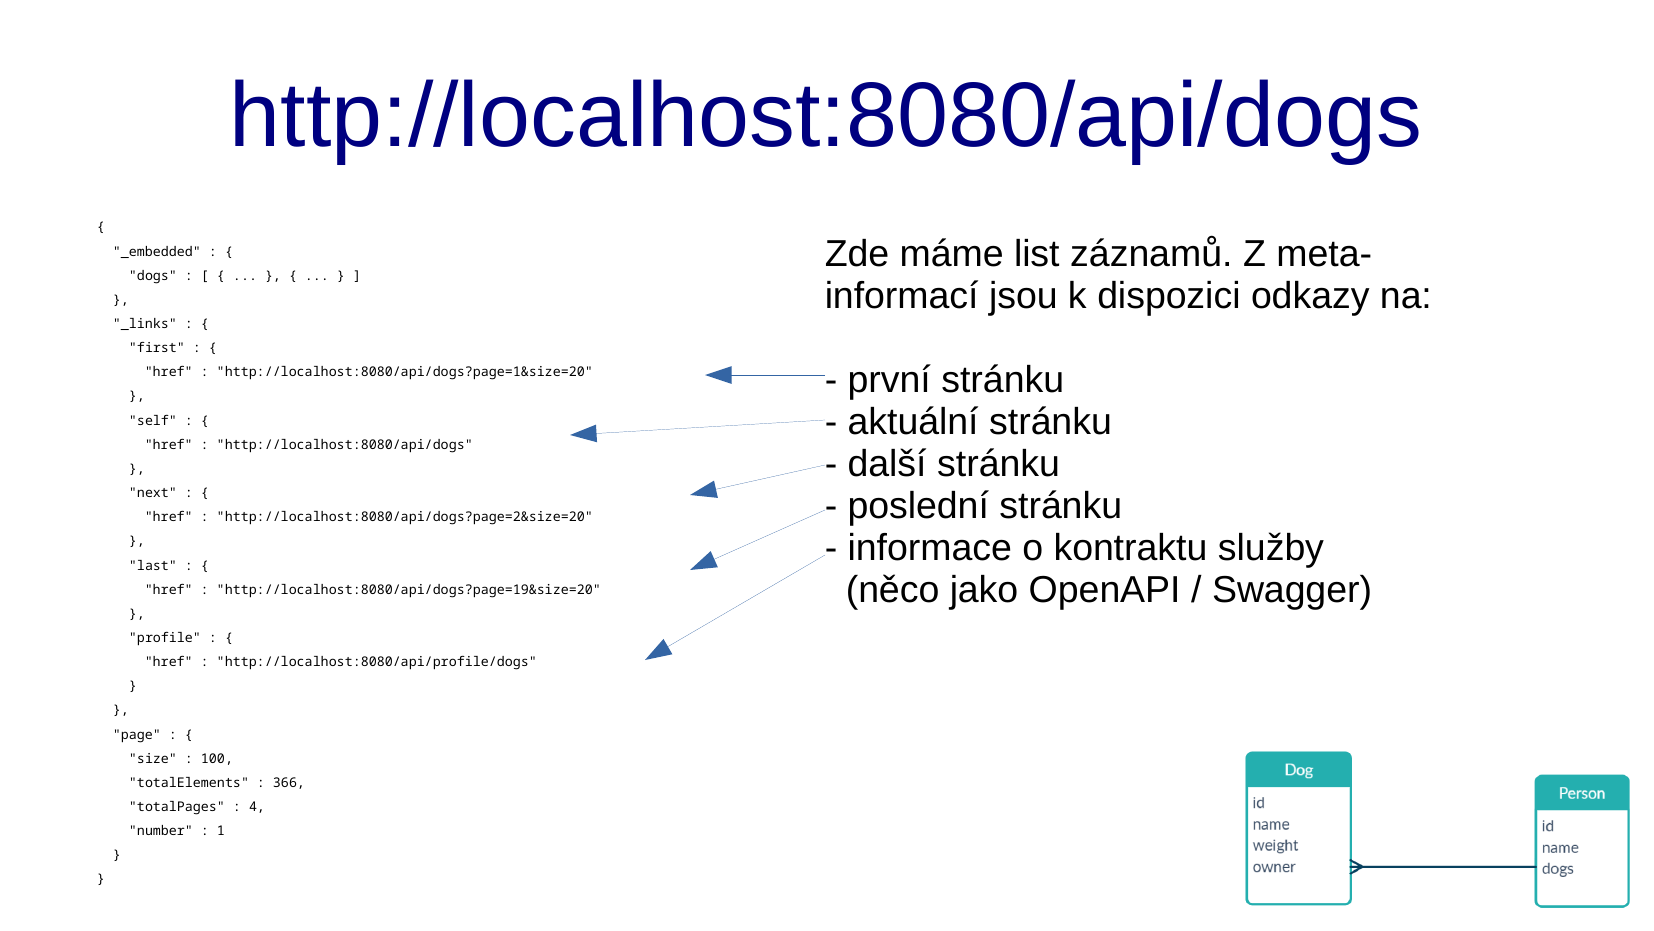

# http://localhost:8080/api/dogs
{
 "_embedded" : {
 "dogs" : [ { ... }, { ... } ]
 },
 "_links" : {
 "first" : {
 "href" : "http://localhost:8080/api/dogs?page=1&size=20"
 },
 "self" : {
 "href" : "http://localhost:8080/api/dogs"
 },
 "next" : {
 "href" : "http://localhost:8080/api/dogs?page=2&size=20"
 },
 "last" : {
 "href" : "http://localhost:8080/api/dogs?page=19&size=20"
 },
 "profile" : {
 "href" : "http://localhost:8080/api/profile/dogs"
 }
 },
 "page" : {
 "size" : 100,
 "totalElements" : 366,
 "totalPages" : 4,
 "number" : 1
 }
}
Zde máme list záznamů. Z meta-informací jsou k dispozici odkazy na:
- první stránku
- aktuální stránku
- další stránku
- poslední stránku
- informace o kontraktu služby
 (něco jako OpenAPI / Swagger)